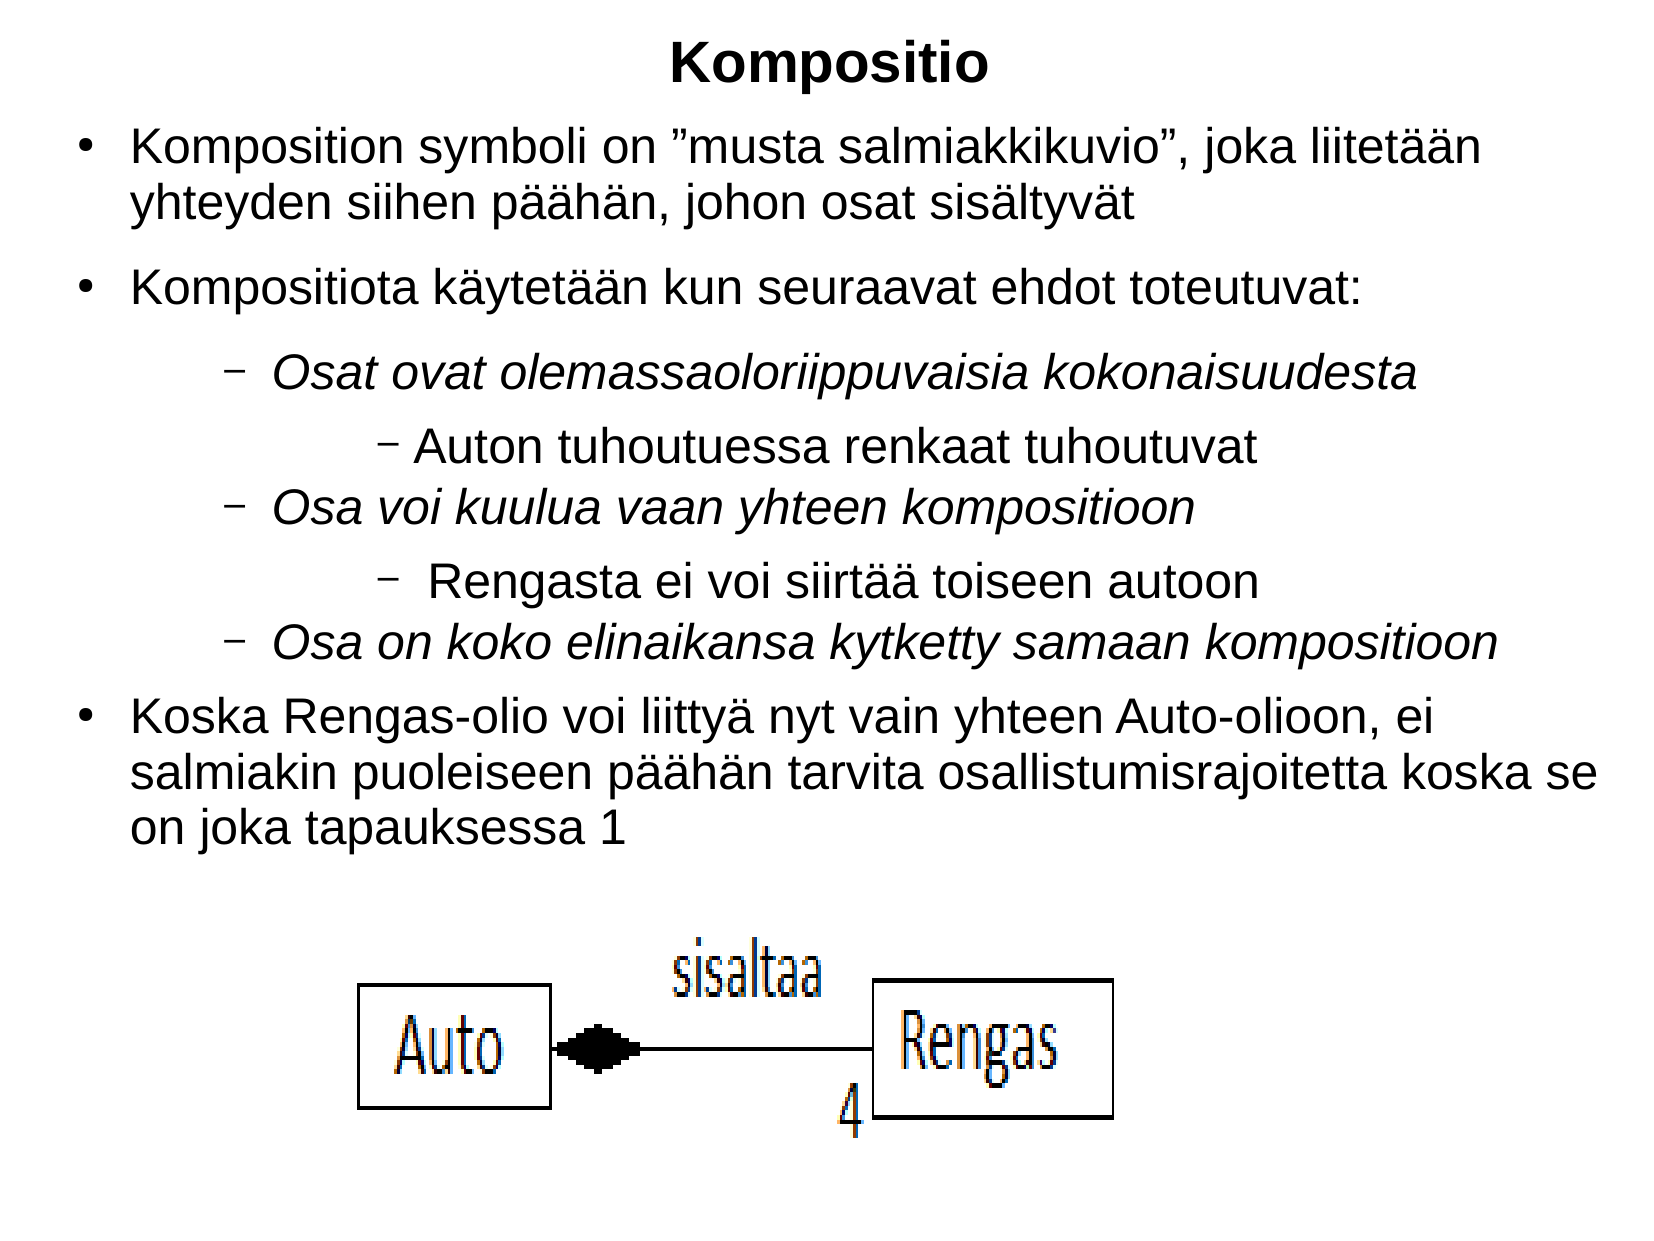

# Kompositio
Komposition symboli on ”musta salmiakkikuvio”, joka liitetään yhteyden siihen päähän, johon osat sisältyvät
Kompositiota käytetään kun seuraavat ehdot toteutuvat:
Osat ovat olemassaoloriippuvaisia kokonaisuudesta
Auton tuhoutuessa renkaat tuhoutuvat
Osa voi kuulua vaan yhteen kompositioon
 Rengasta ei voi siirtää toiseen autoon
Osa on koko elinaikansa kytketty samaan kompositioon
Koska Rengas-olio voi liittyä nyt vain yhteen Auto-olioon, ei salmiakin puoleiseen päähän tarvita osallistumisrajoitetta koska se on joka tapauksessa 1